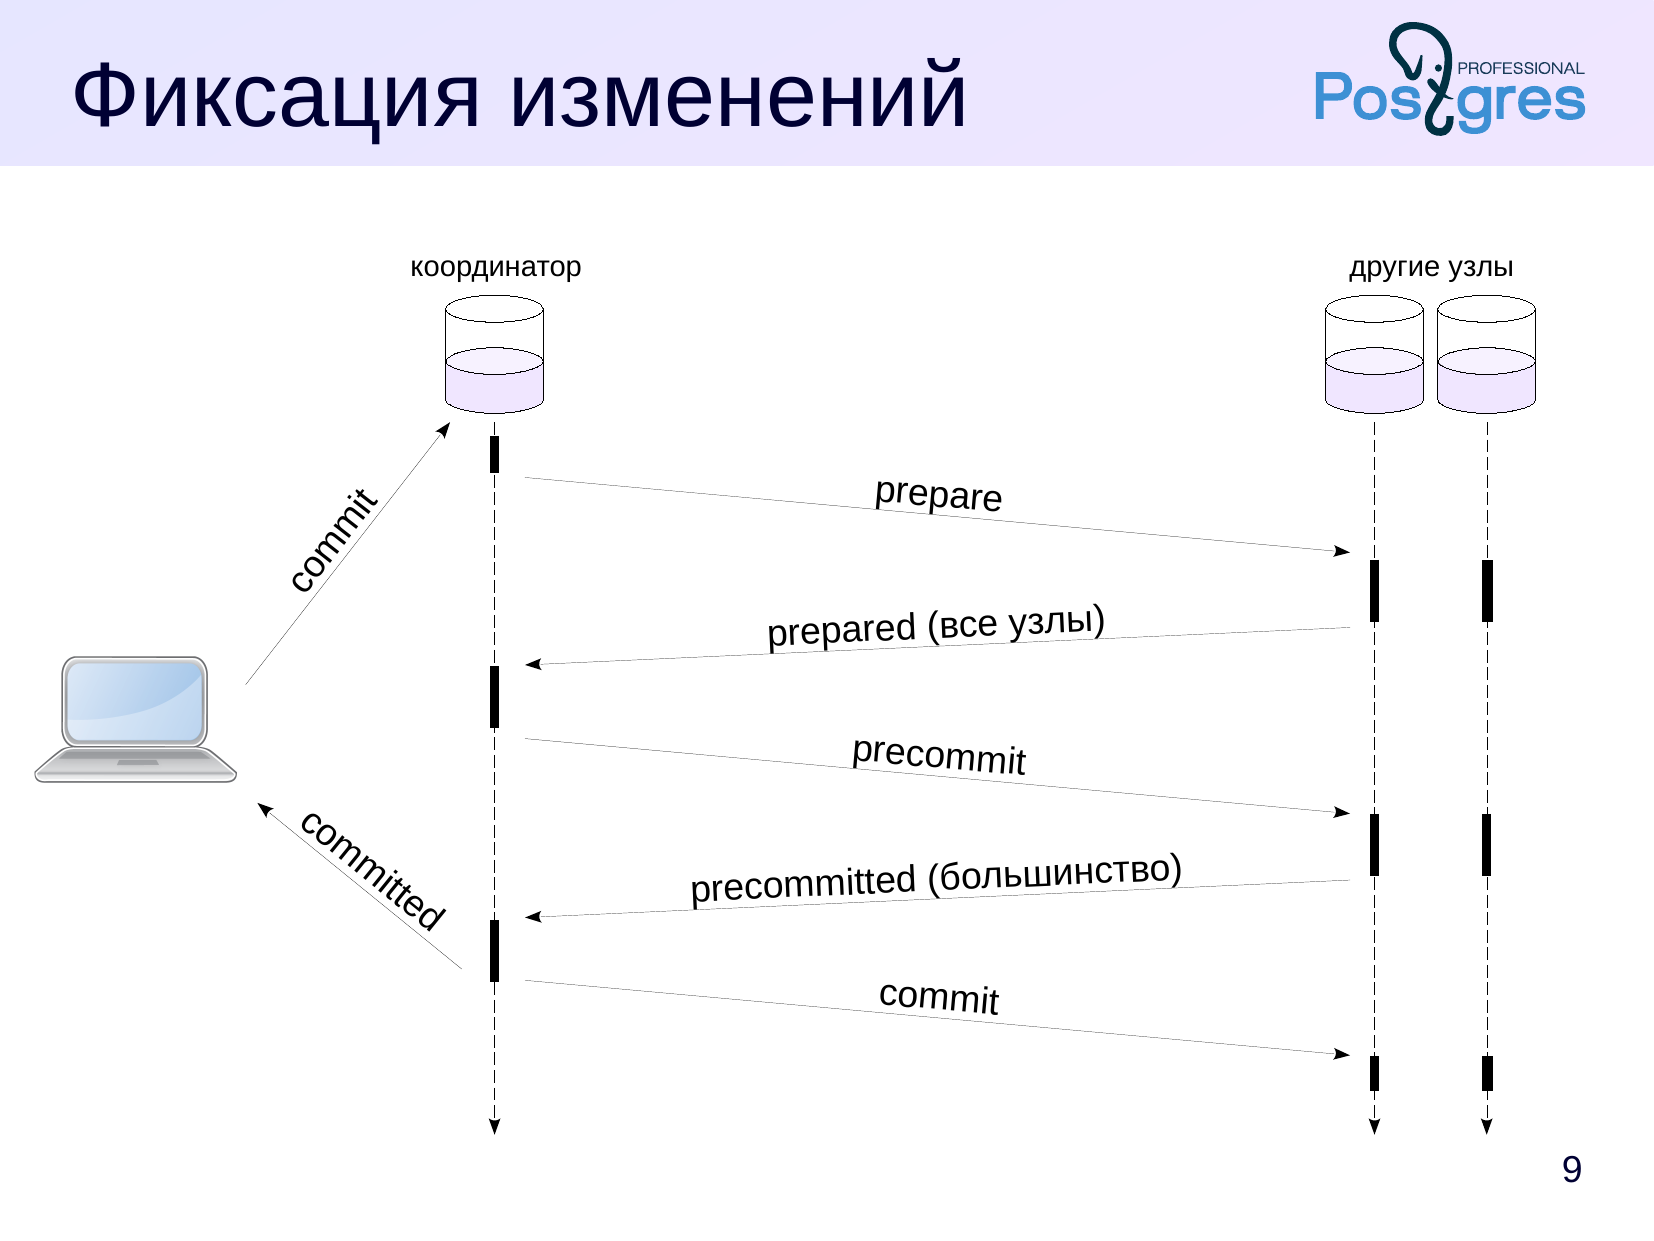

# Фиксация изменений
координатор
другие узлы
commit
prepare
prepared (все узлы)
precommit
committed
precommitted (большинство)
commit